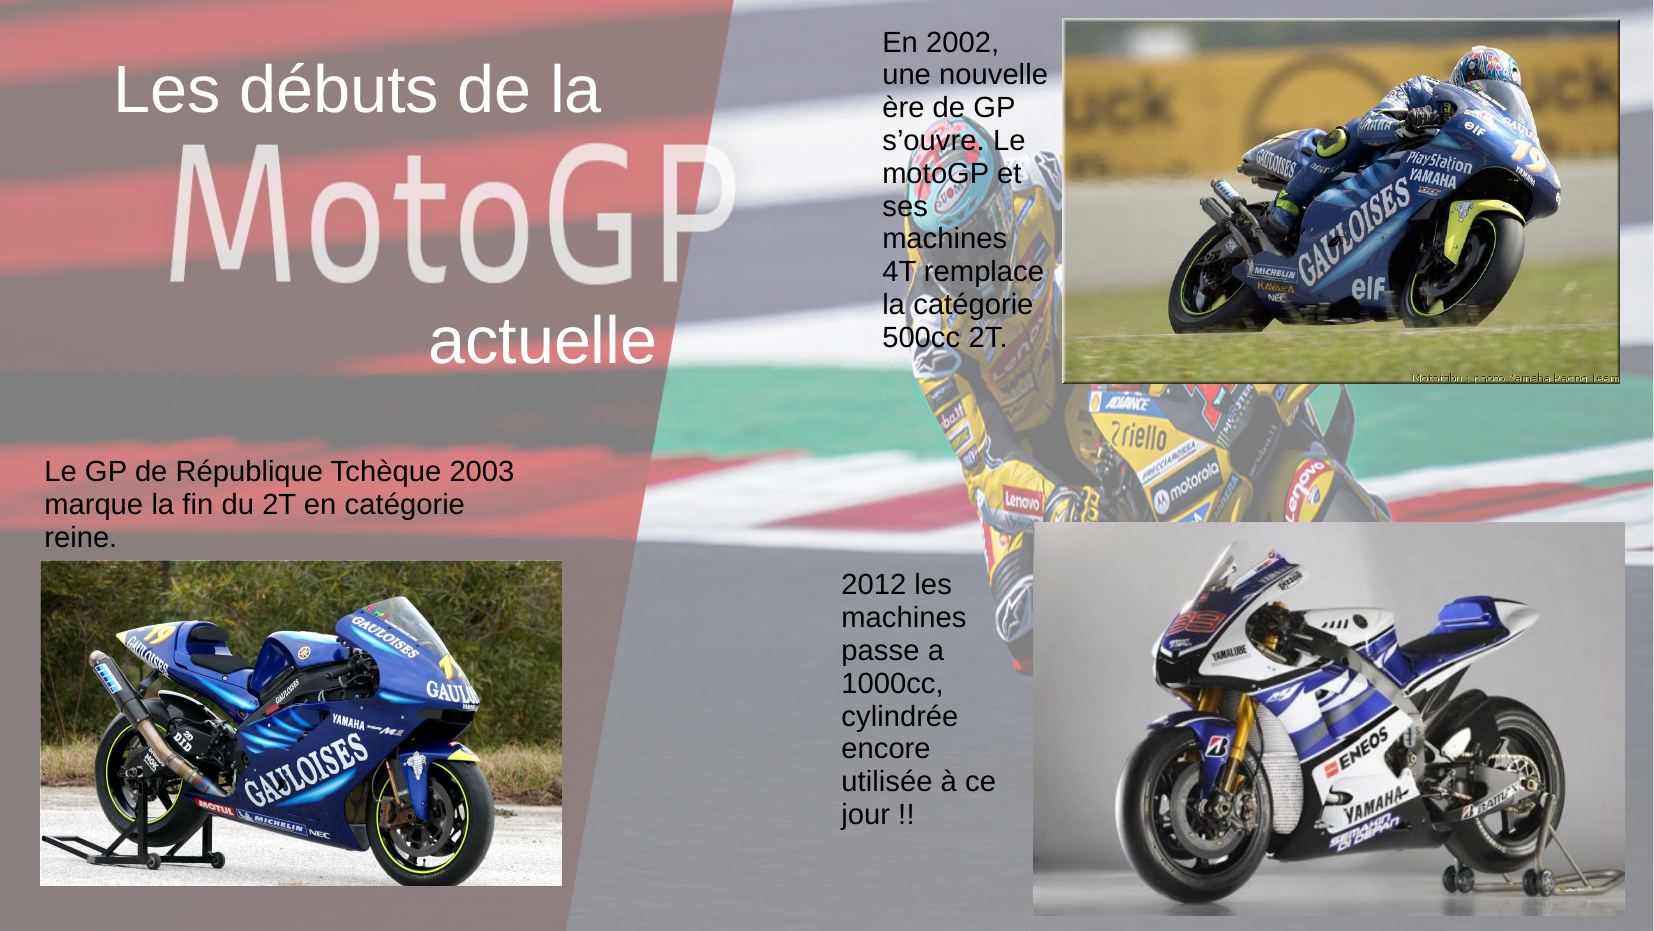

# Les débuts de la
En 2002, une nouvelle ère de GP s’ouvre. Le motoGP et ses machines 4T remplace la catégorie 500cc 2T.
actuelle
Le GP de République Tchèque 2003 marque la fin du 2T en catégorie reine.
2012 les machines passe a 1000cc, cylindrée encore utilisée à ce jour !!